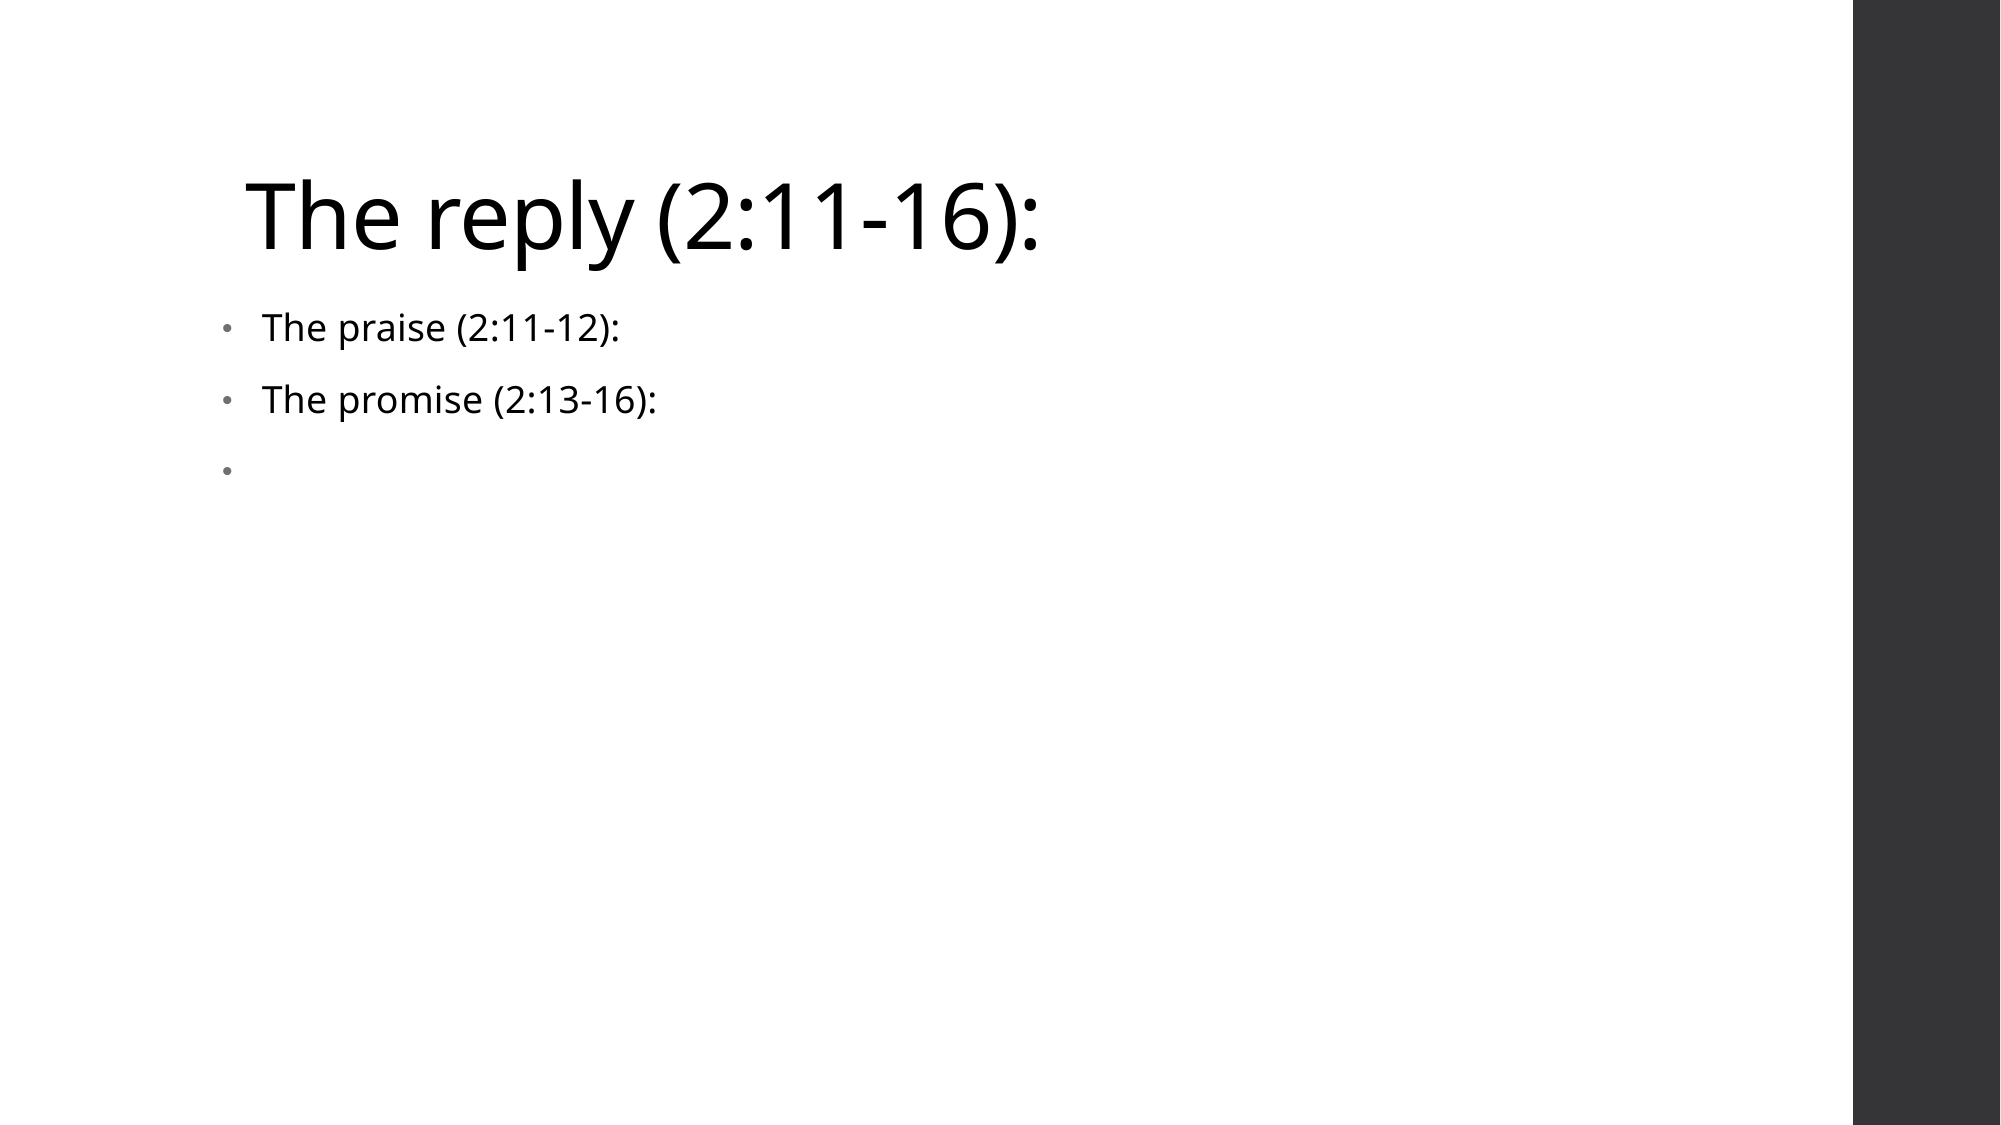

# The reply (2:11-16):
 The praise (2:11-12):
 The promise (2:13-16):